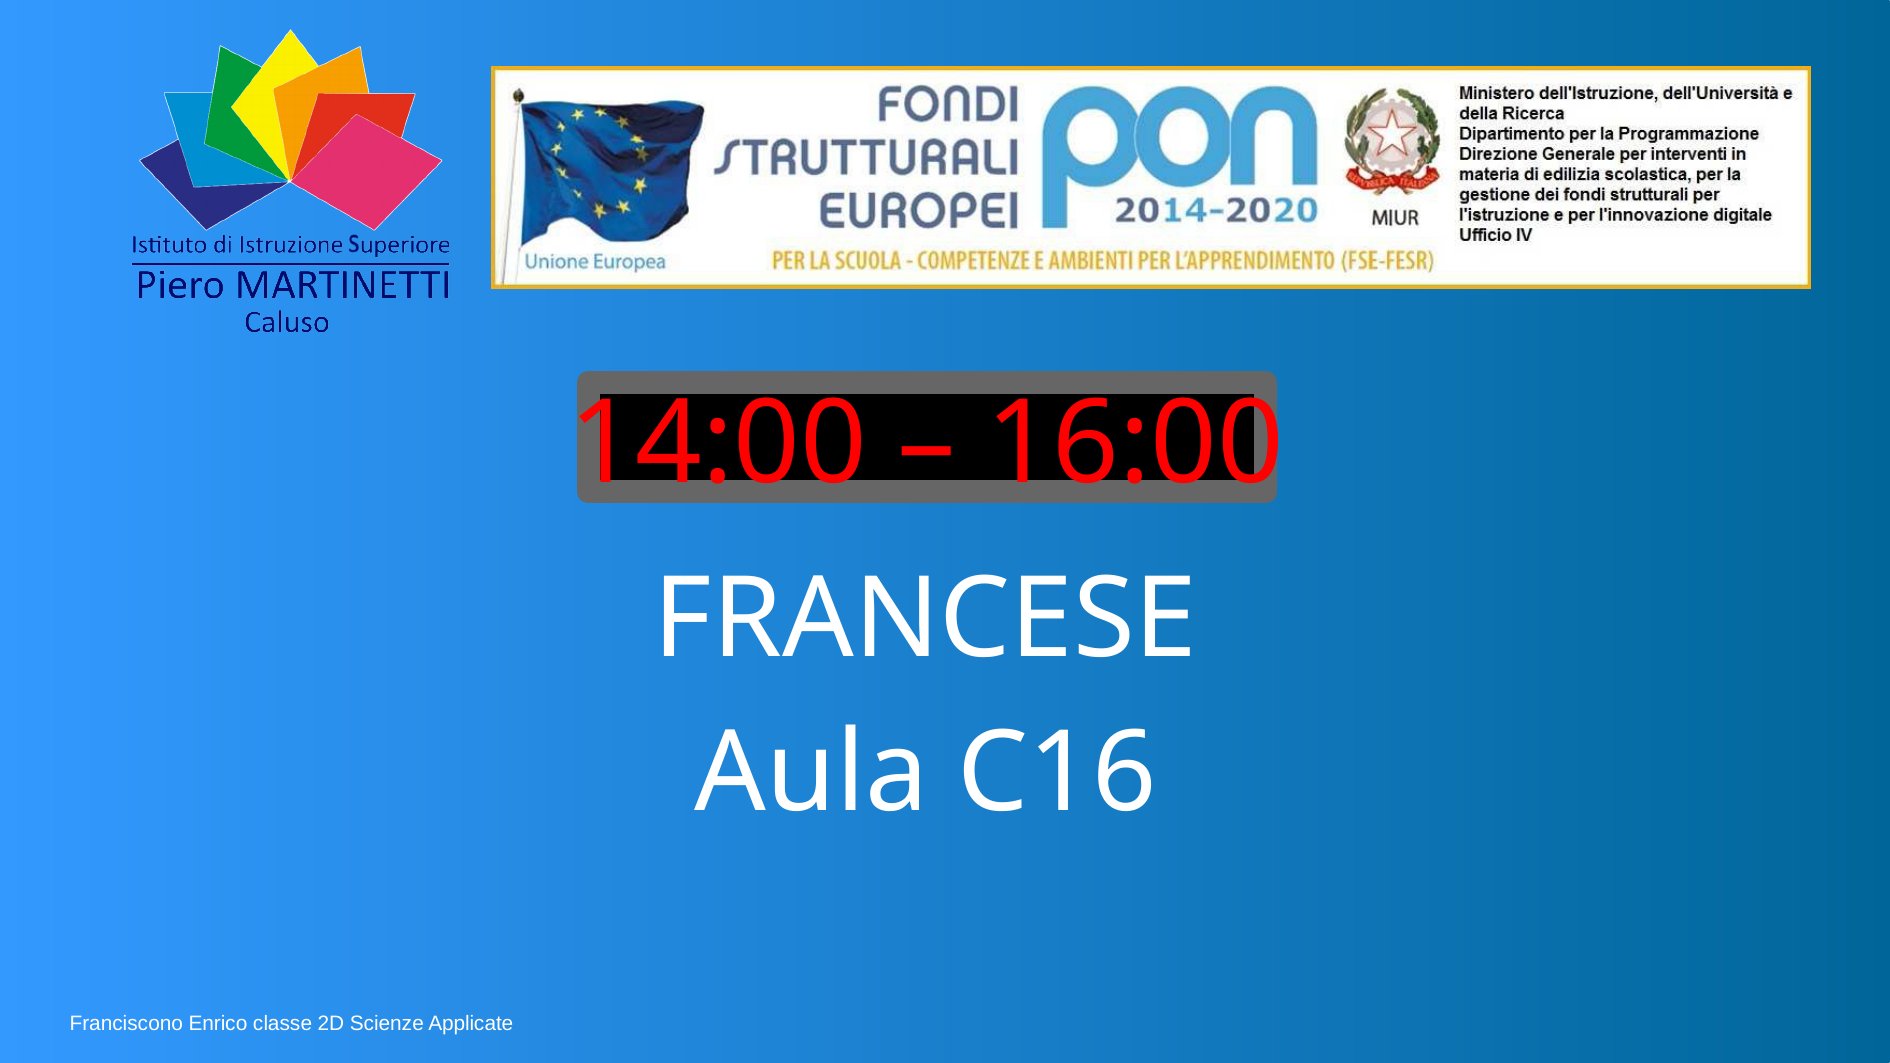

14:00 – 16:00
FRANCESE
Aula C16
Franciscono Enrico classe 2D Scienze Applicate